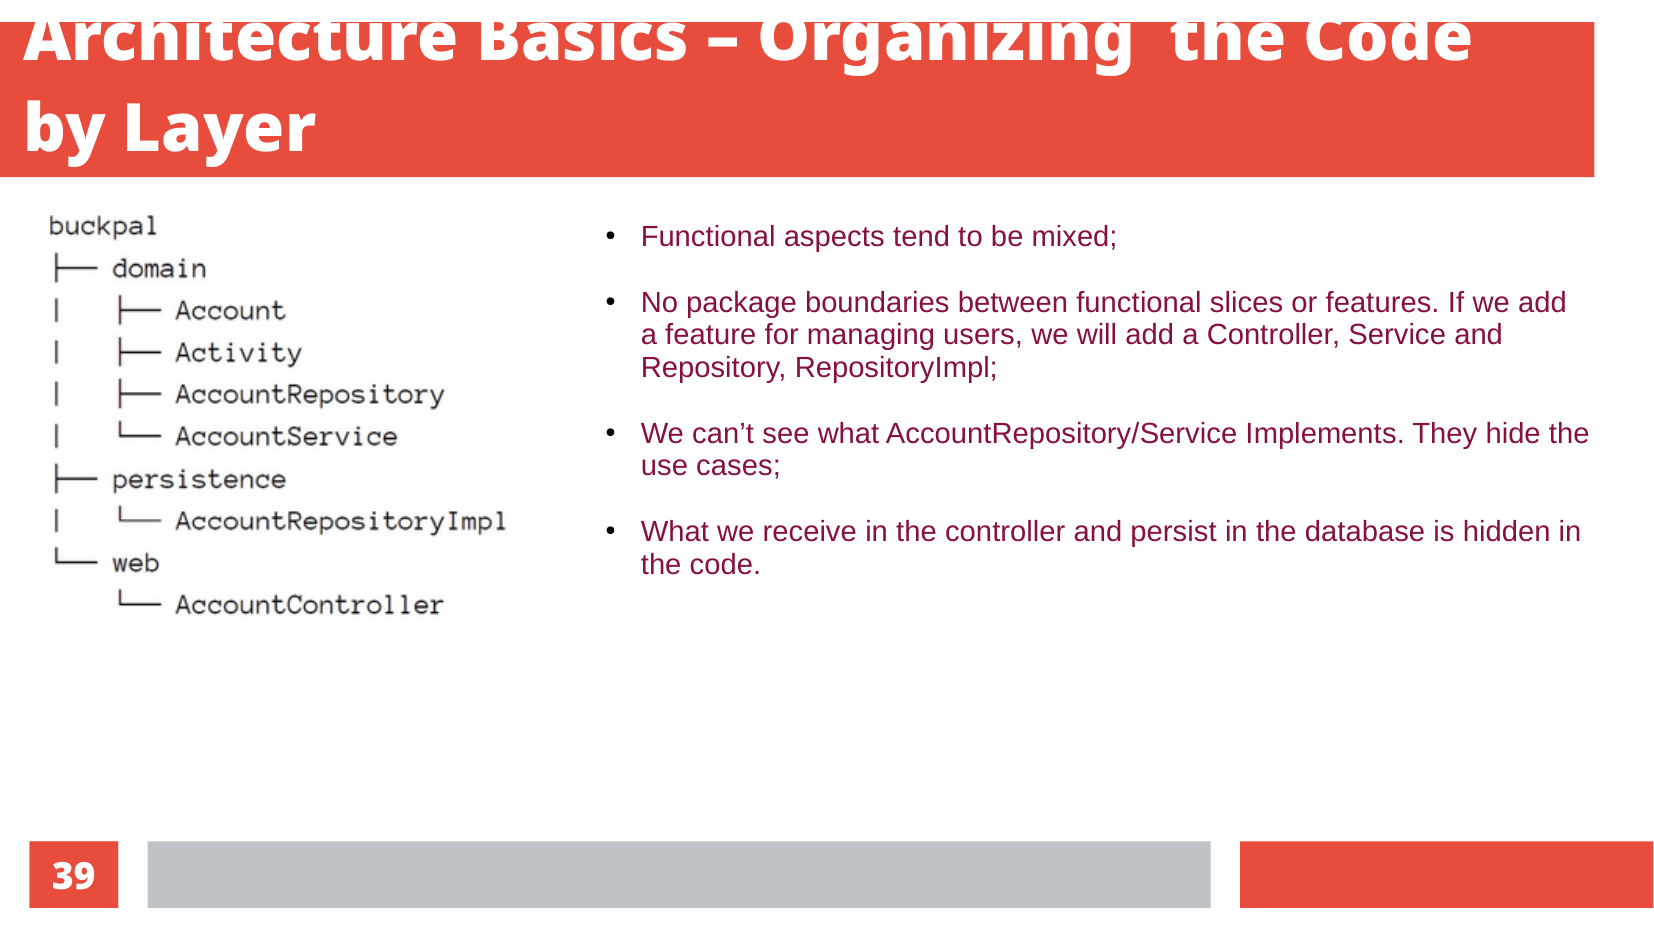

# Architecture Basics – Organizing the Code by Layer
Functional aspects tend to be mixed;
No package boundaries between functional slices or features. If we add a feature for managing users, we will add a Controller, Service and Repository, RepositoryImpl;
We can’t see what AccountRepository/Service Implements. They hide the use cases;
What we receive in the controller and persist in the database is hidden in the code.
39